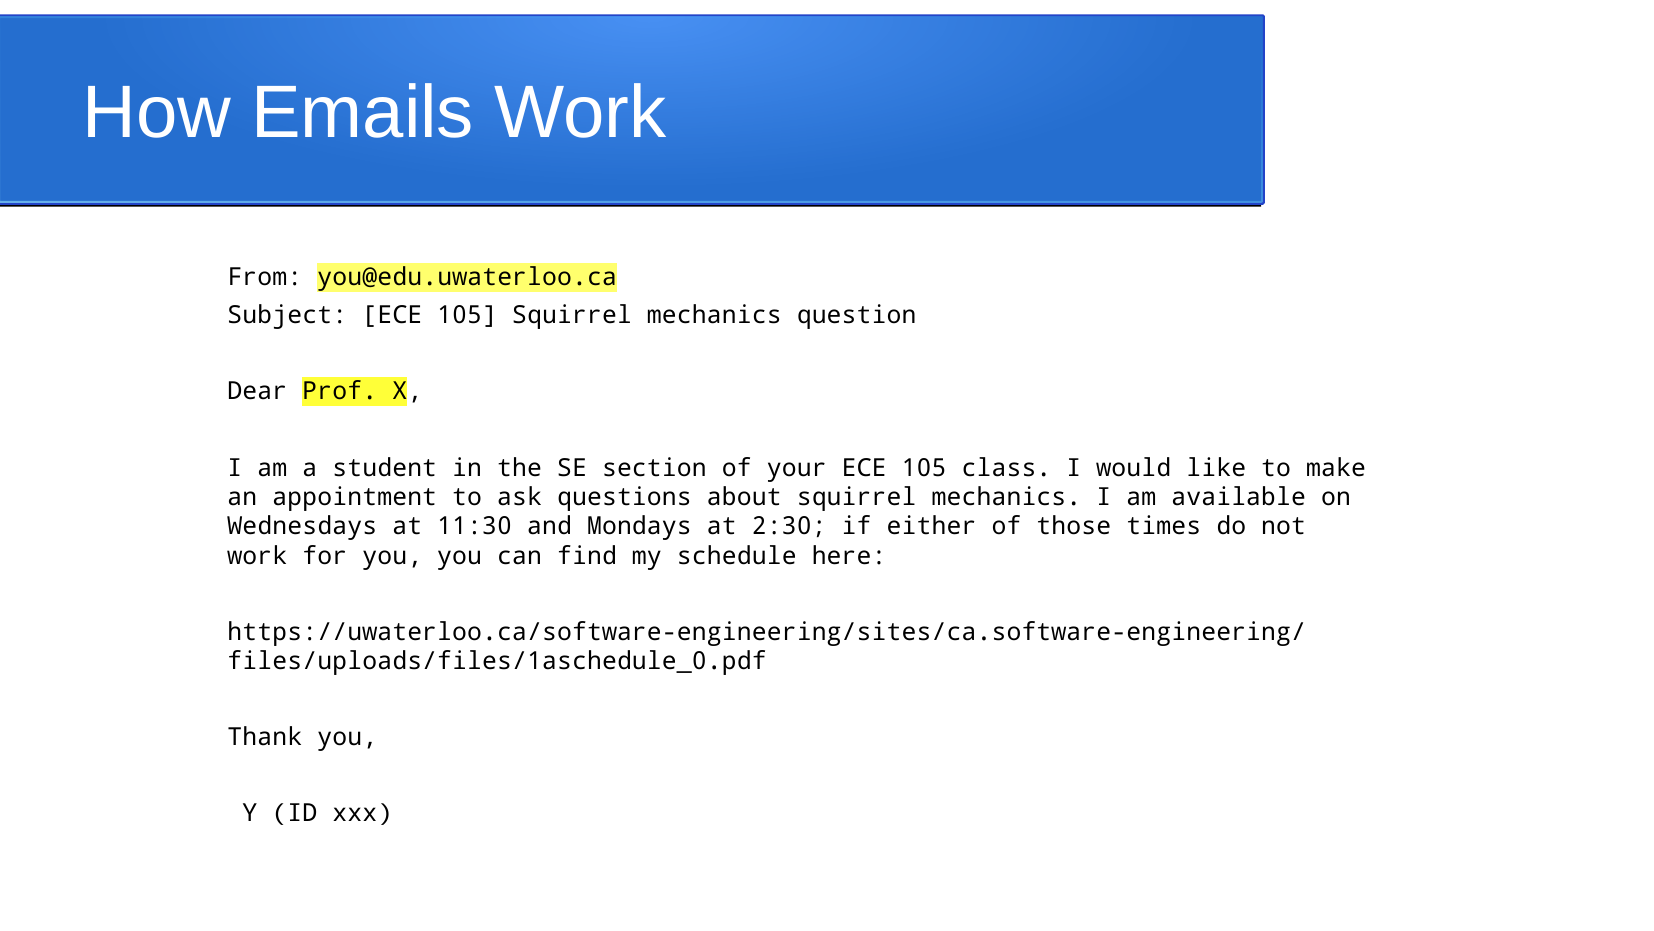

# How Emails Work
From: you@edu.uwaterloo.ca
Subject: [ECE 105] Squirrel mechanics question
Dear Prof. X,
I am a student in the SE section of your ECE 105 class. I would like to make an appointment to ask questions about squirrel mechanics. I am available on Wednesdays at 11:30 and Mondays at 2:30; if either of those times do not work for you, you can find my schedule here:
https://uwaterloo.ca/software-engineering/sites/ca.software-engineering/files/uploads/files/1aschedule_0.pdf
Thank you,
 Y (ID xxx)